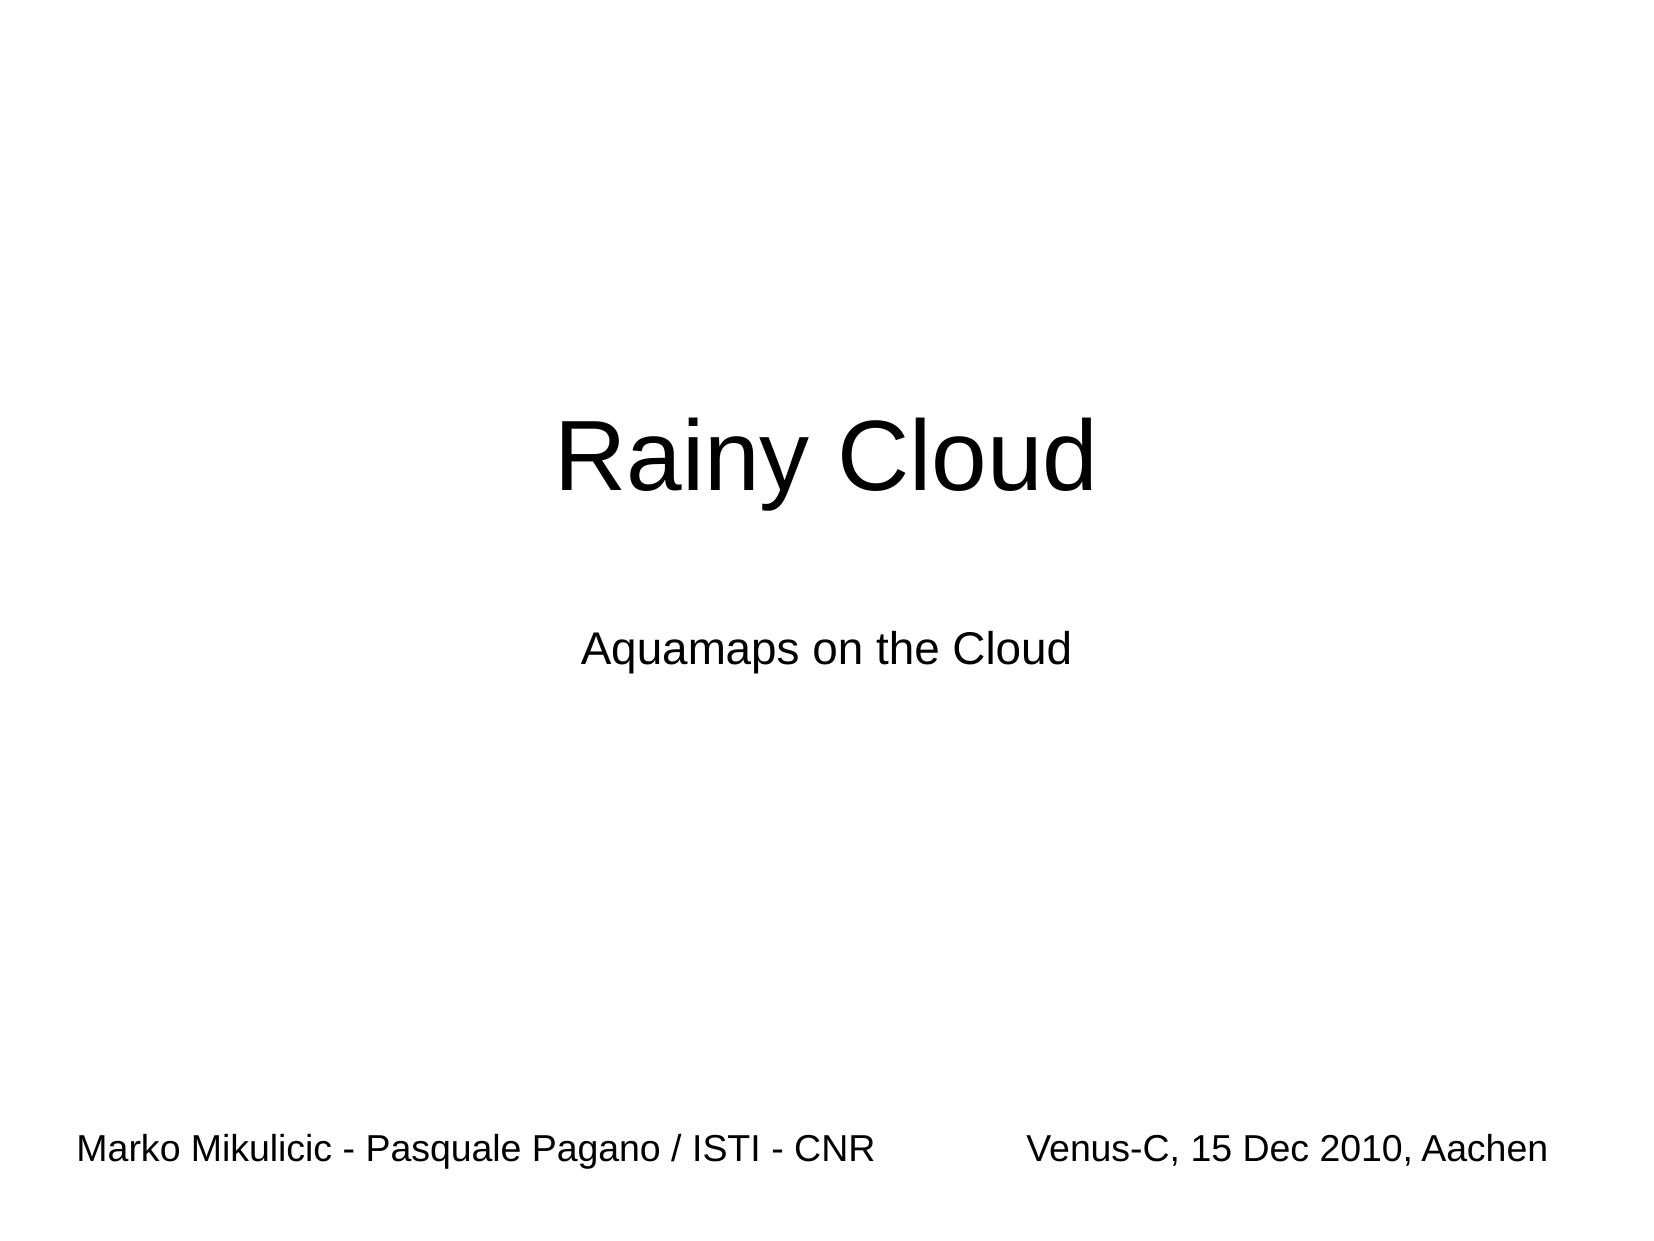

# Rainy Cloud
Aquamaps on the Cloud
Marko Mikulicic - Pasquale Pagano / ISTI - CNR
Venus-C, 15 Dec 2010, Aachen